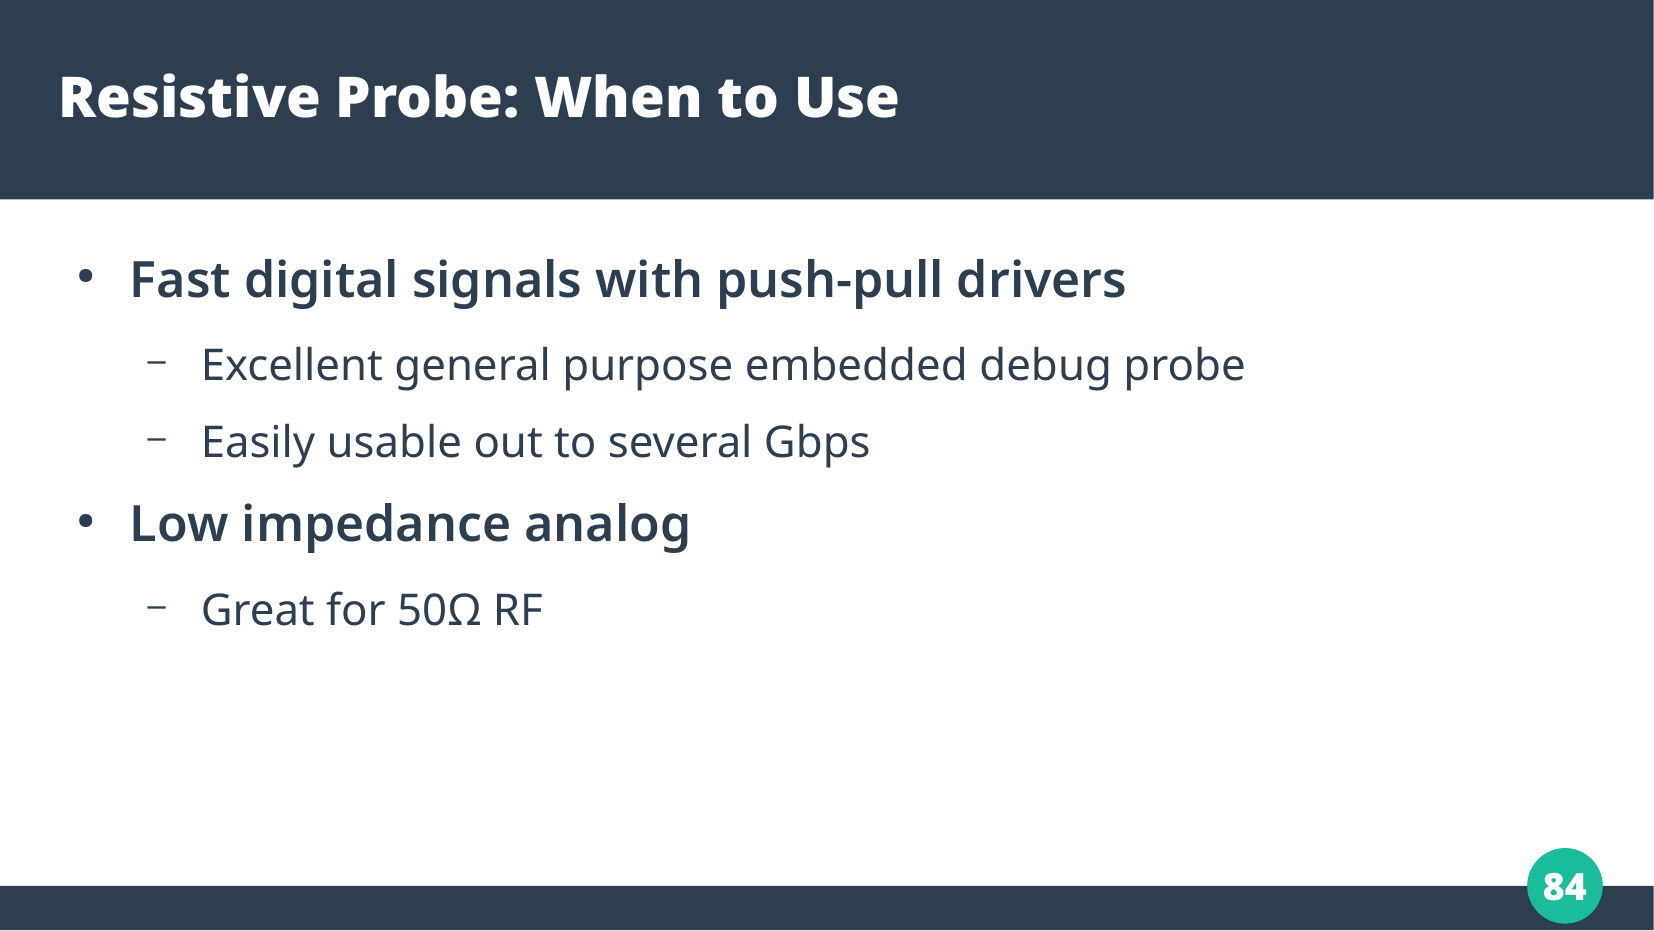

# Resistive Probe: When to Use
Fast digital signals with push-pull drivers
Excellent general purpose embedded debug probe
Easily usable out to several Gbps
Low impedance analog
Great for 50Ω RF